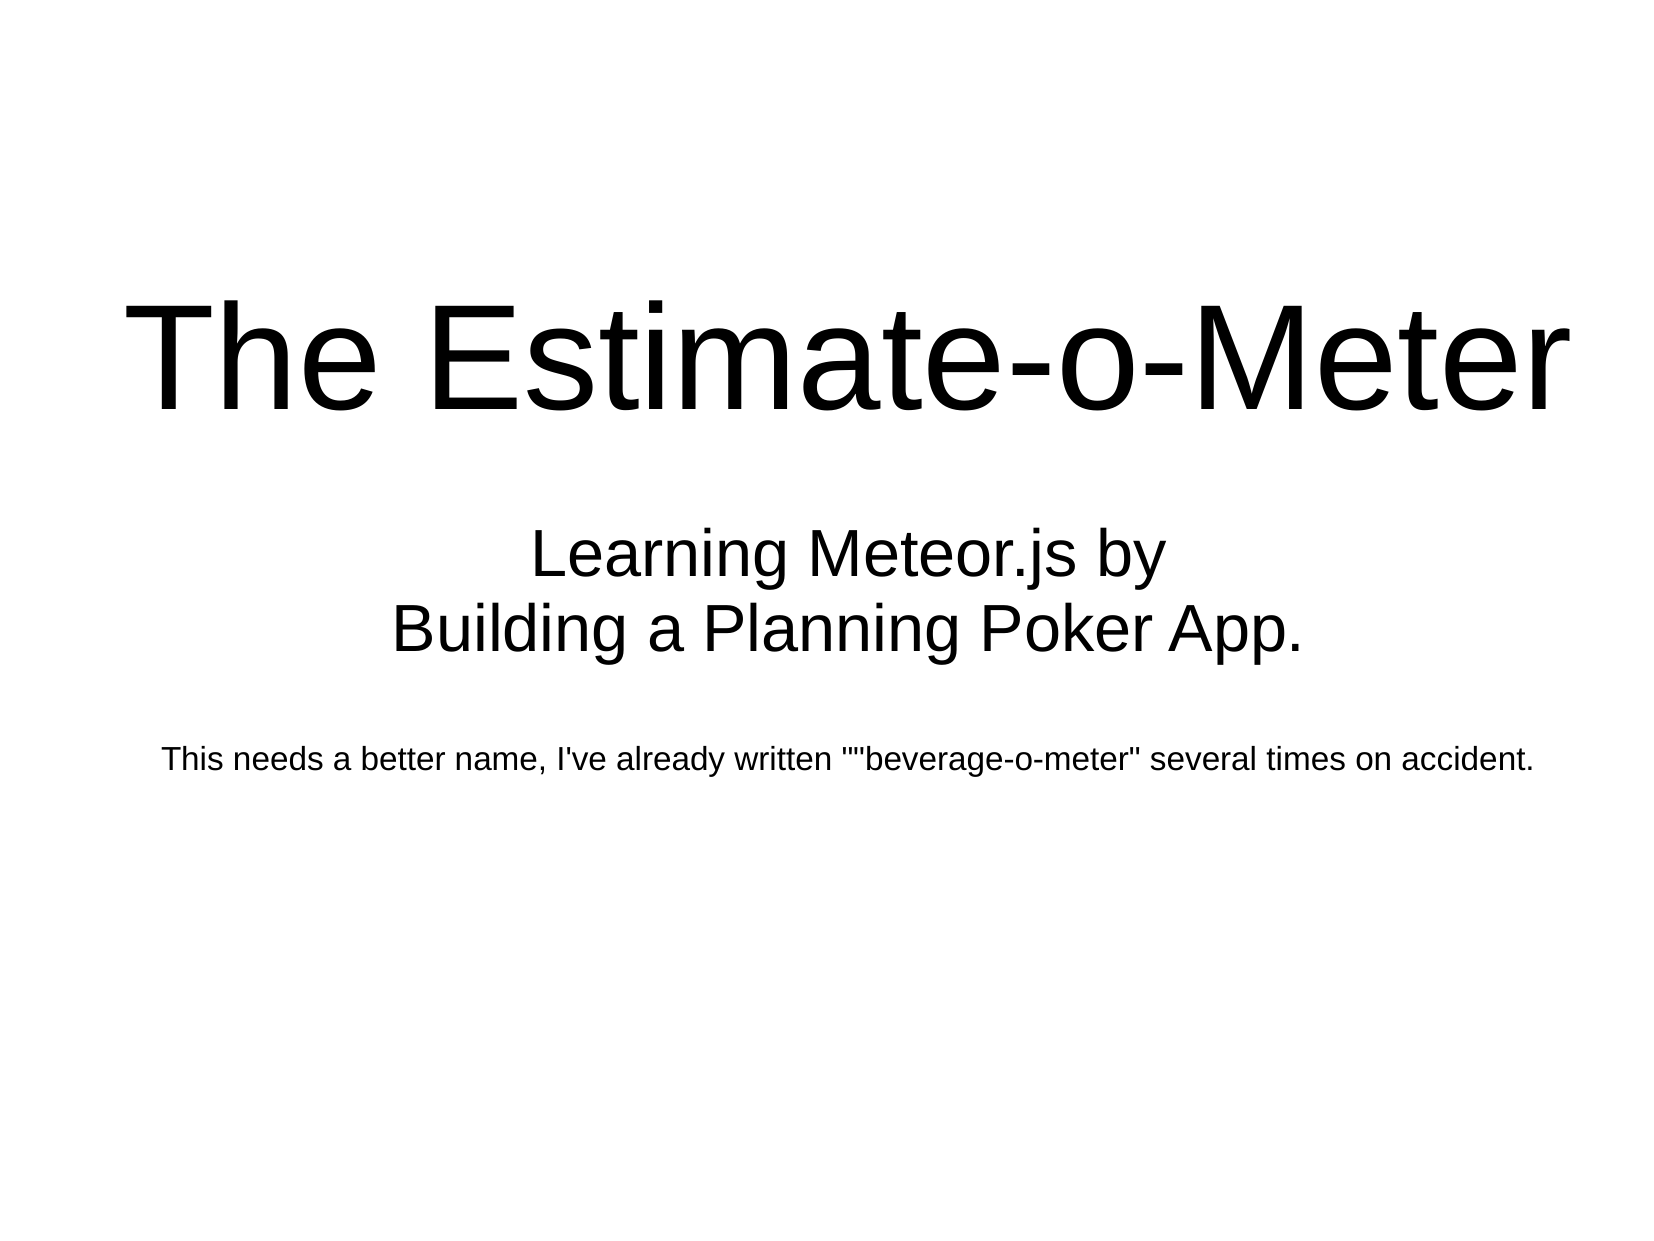

#
The Estimate-o-Meter
Learning Meteor.js by
Building a Planning Poker App.
This needs a better name, I've already written ""beverage-o-meter" several times on accident.